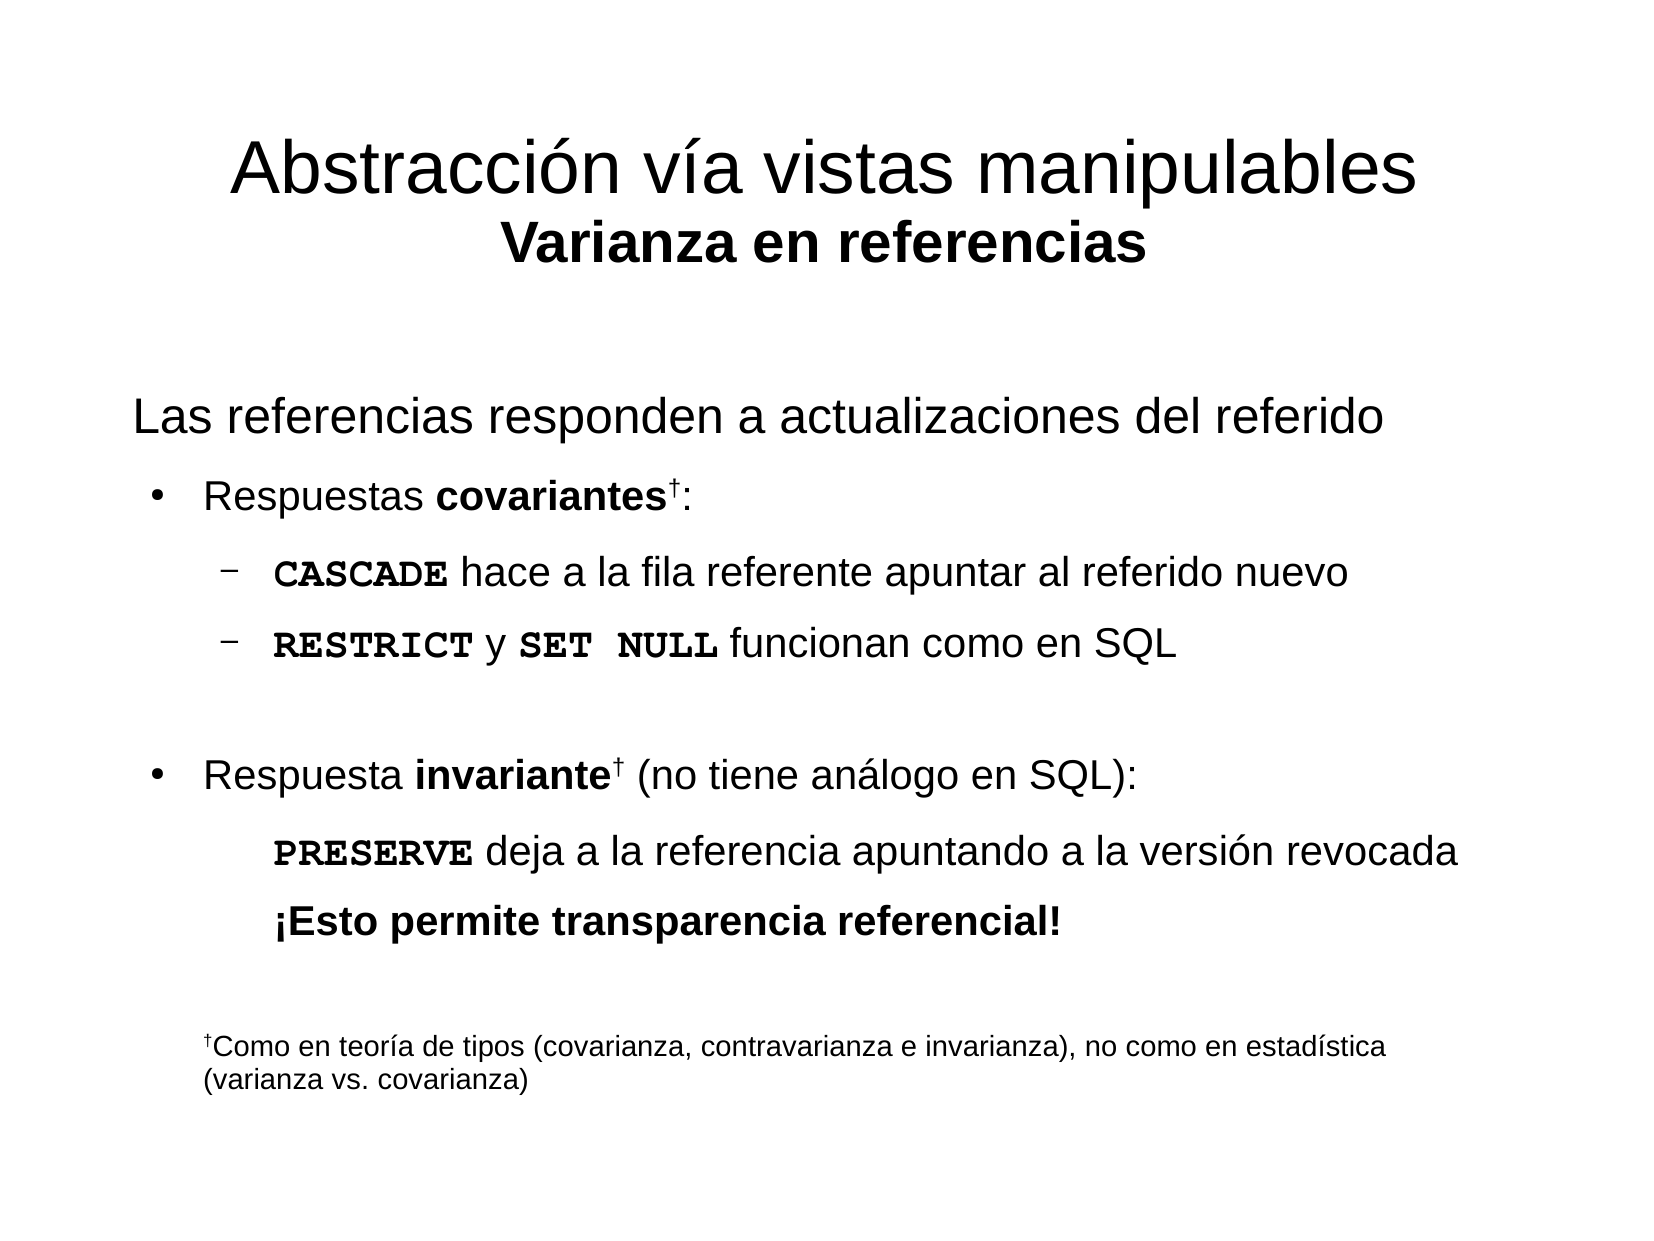

# Abstracción vía vistas manipulables Varianza en referencias
Las referencias responden a actualizaciones del referido
Respuestas covariantes†:
CASCADE hace a la fila referente apuntar al referido nuevo
RESTRICT y SET NULL funcionan como en SQL
Respuesta invariante† (no tiene análogo en SQL):
PRESERVE deja a la referencia apuntando a la versión revocada
¡Esto permite transparencia referencial!
†Como en teoría de tipos (covarianza, contravarianza e invarianza), no como en estadística (varianza vs. covarianza)